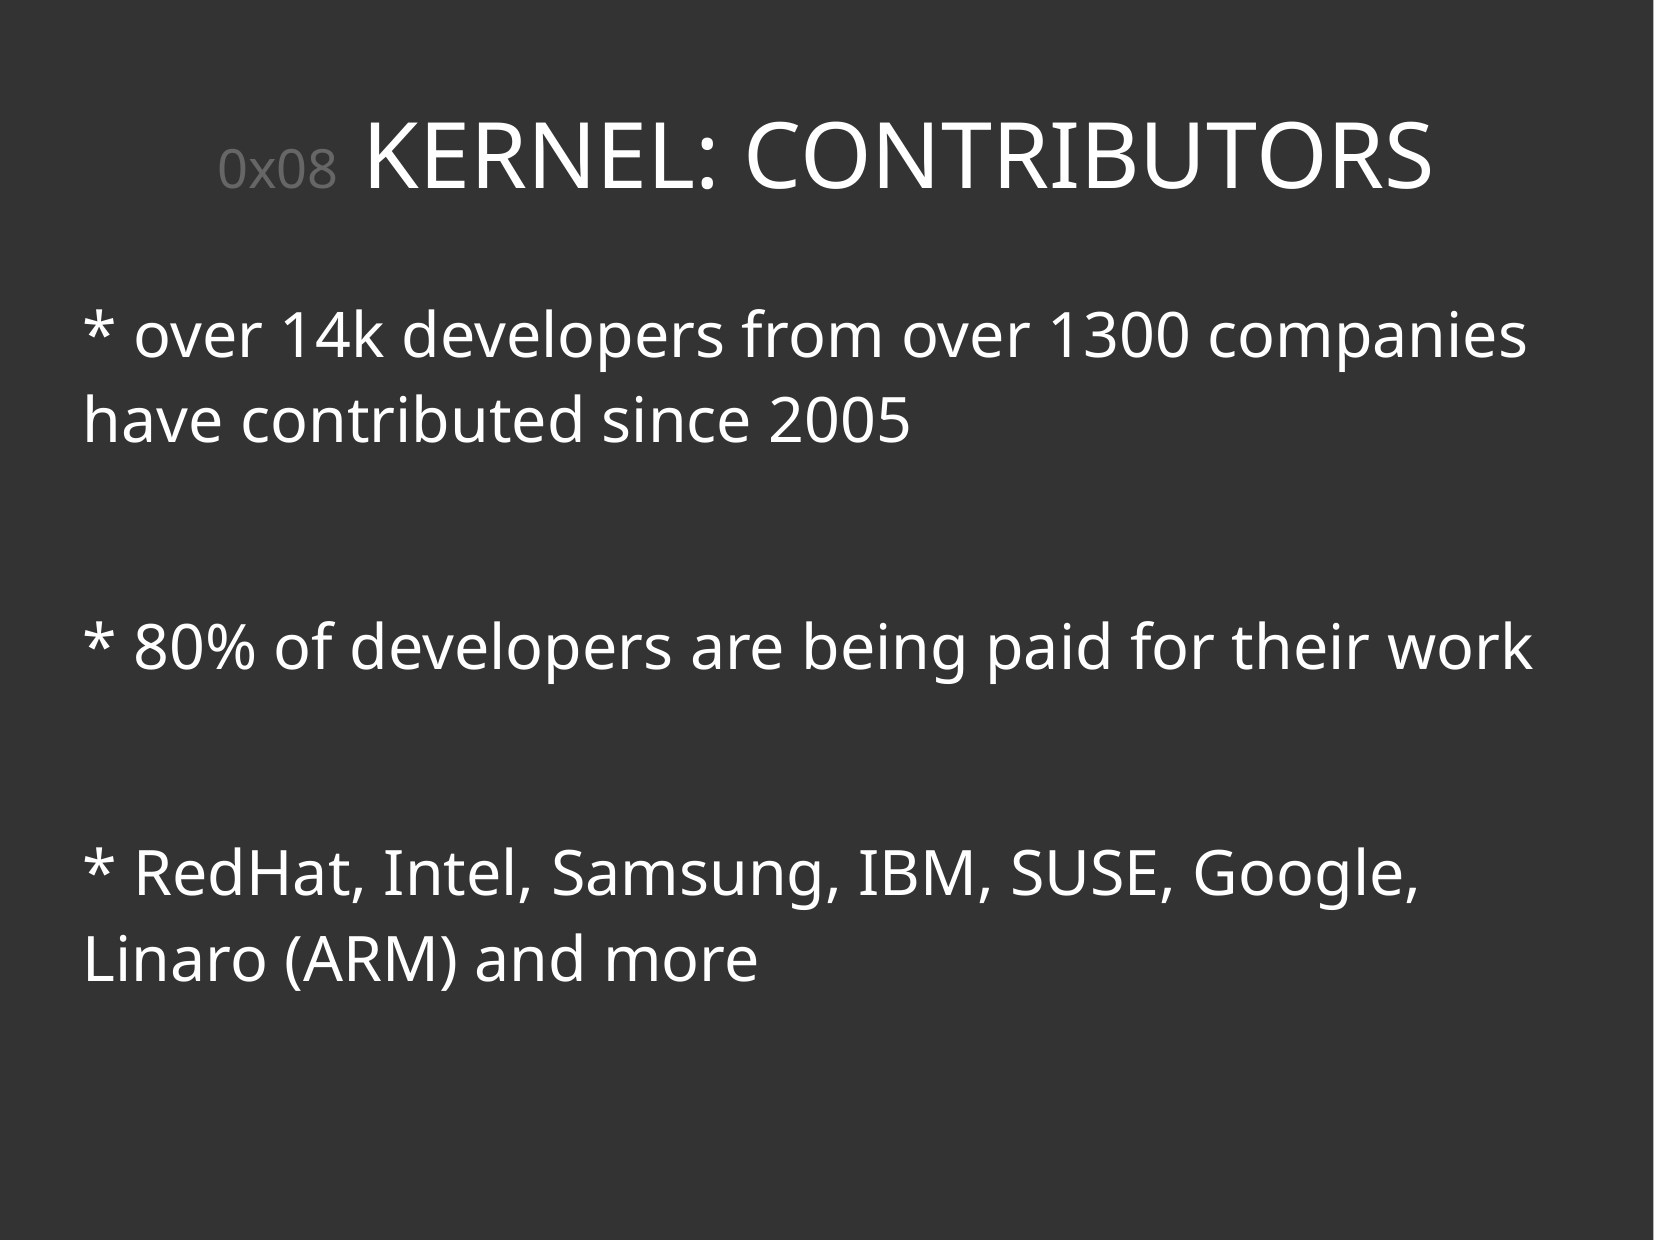

# 0x08 KERNEL: CONTRIBUTORS
* over 14k developers from over 1300 companies have contributed since 2005
* 80% of developers are being paid for their work
* RedHat, Intel, Samsung, IBM, SUSE, Google, Linaro (ARM) and more